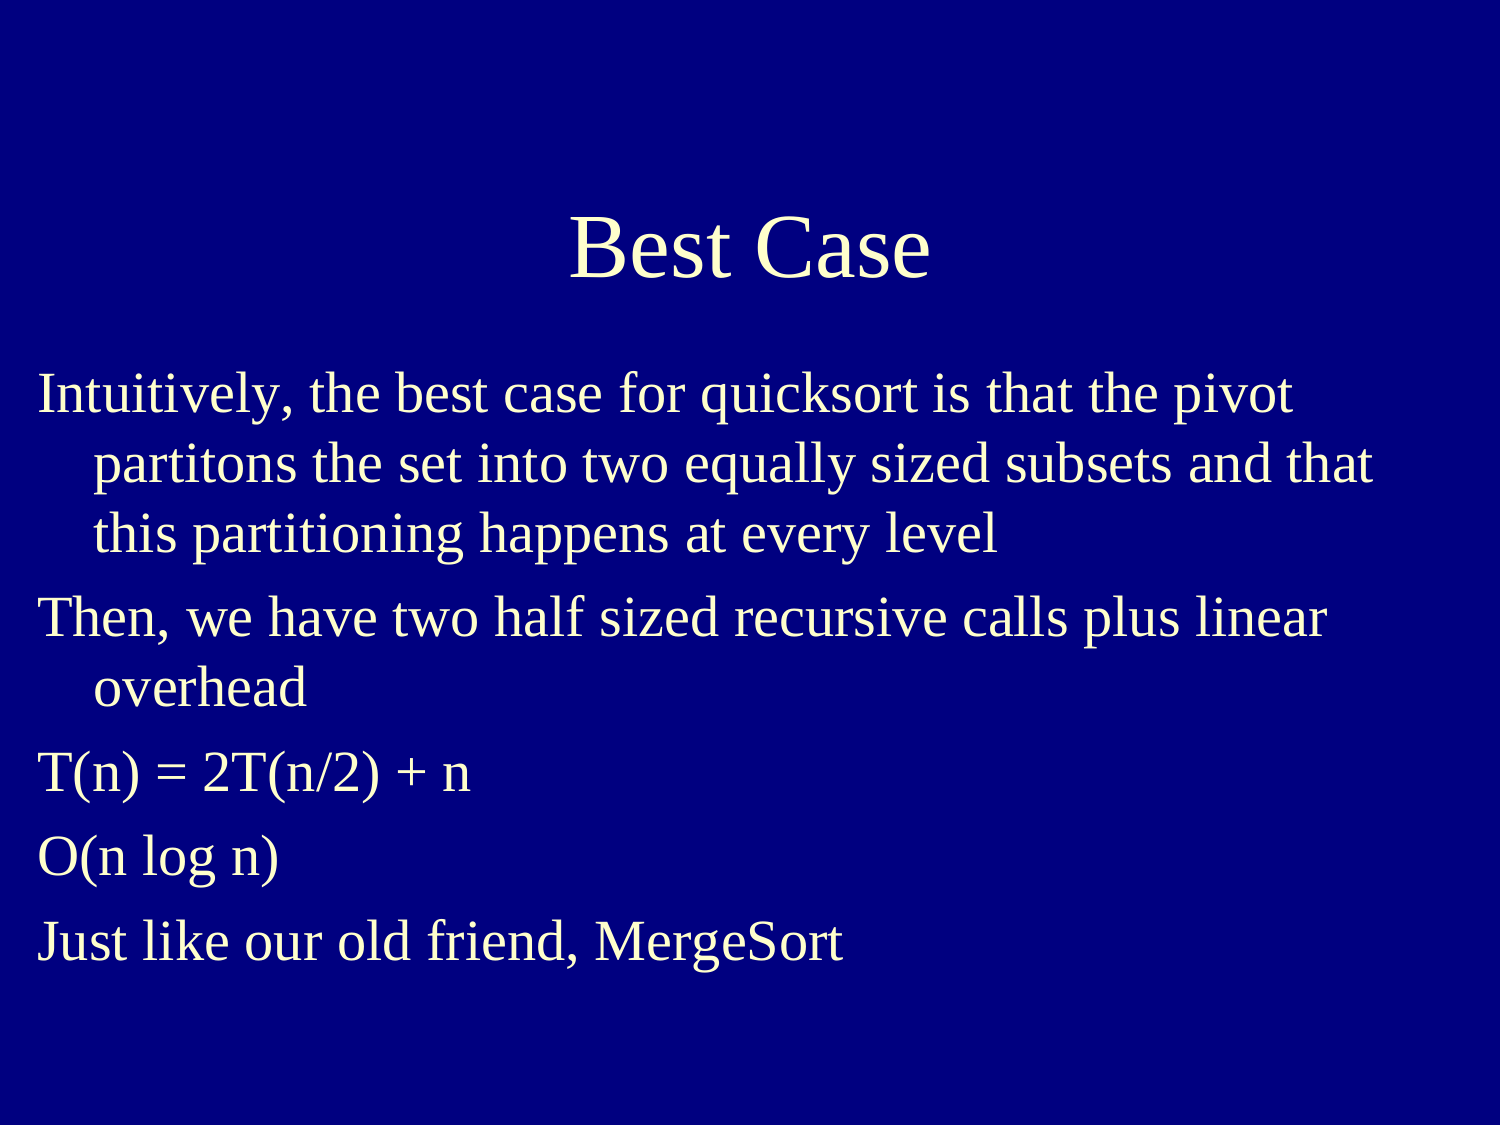

# Best Case
Intuitively, the best case for quicksort is that the pivot partitons the set into two equally sized subsets and that this partitioning happens at every level
Then, we have two half sized recursive calls plus linear overhead
T(n) = 2T(n/2) + n
O(n log n)
Just like our old friend, MergeSort